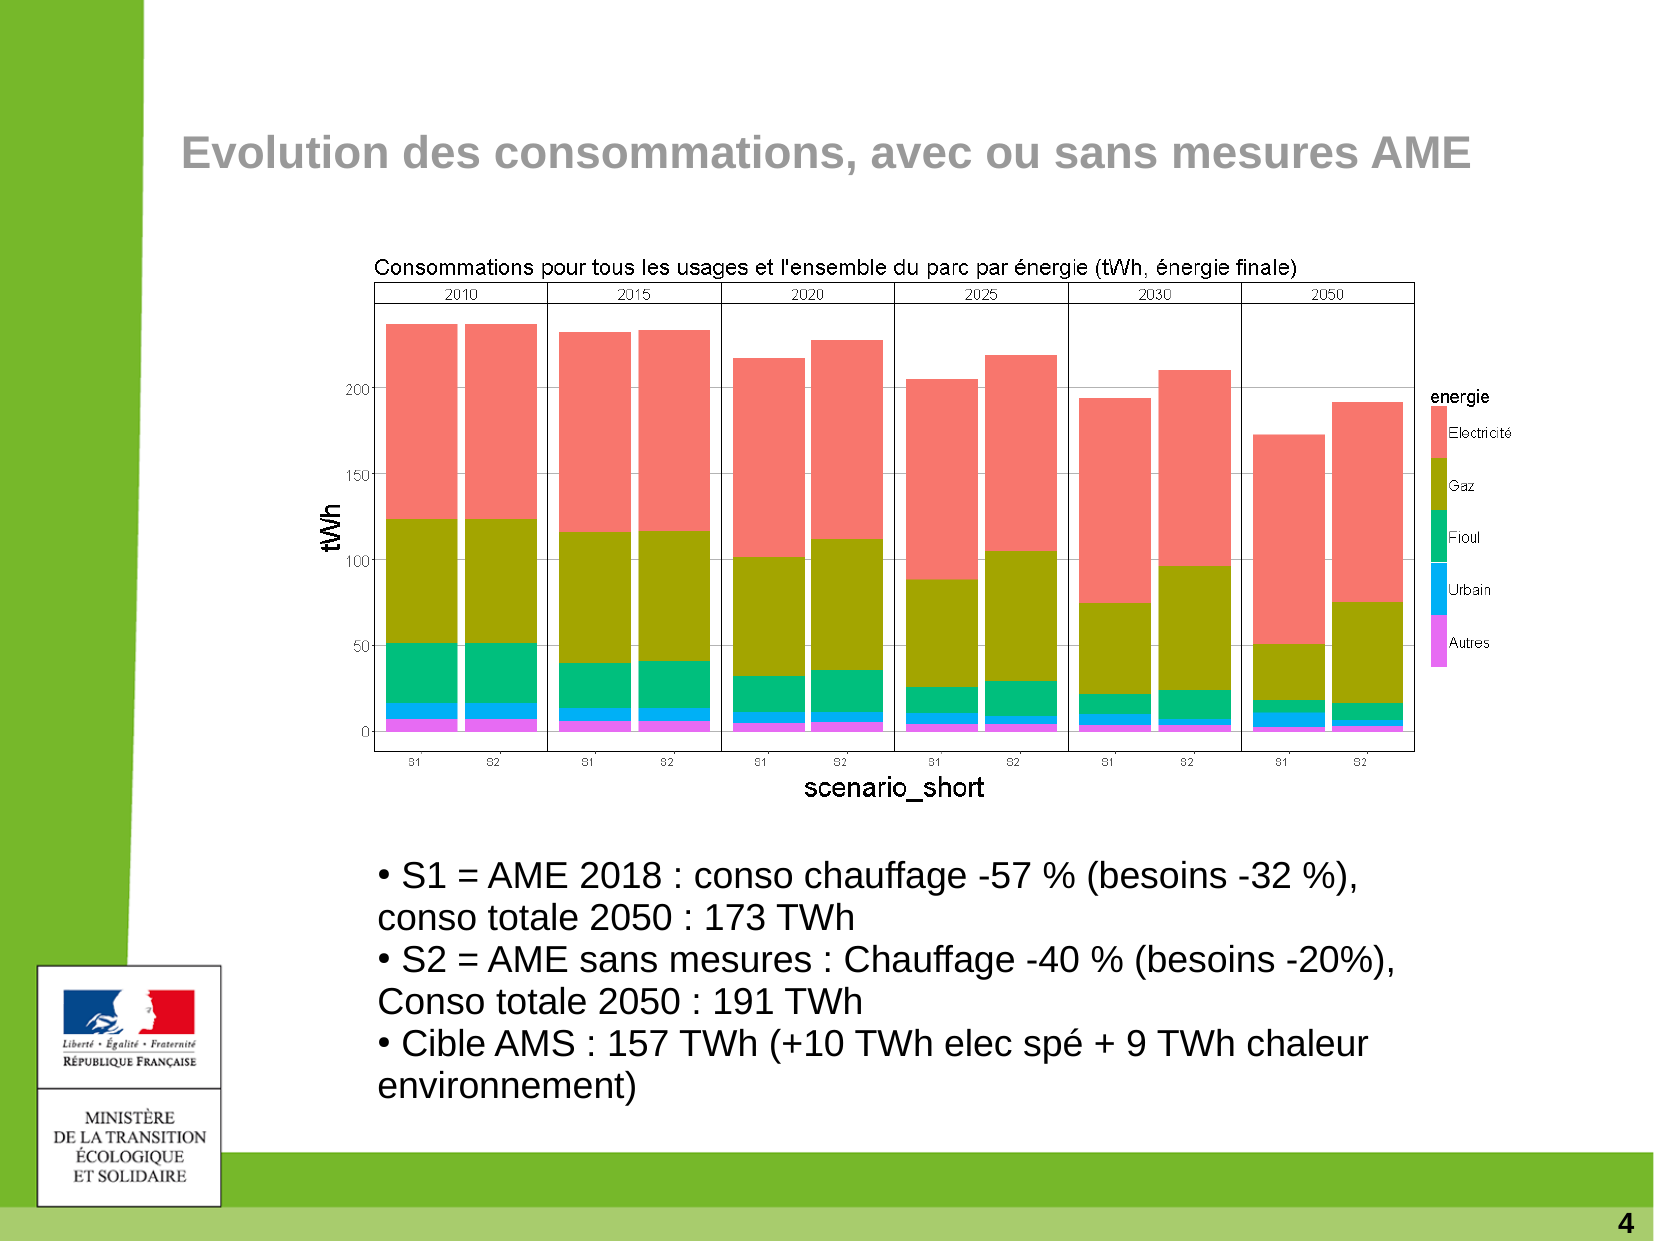

# Evolution des consommations, avec ou sans mesures AME
 S1 = AME 2018 : conso chauffage -57 % (besoins -32 %), conso totale 2050 : 173 TWh
 S2 = AME sans mesures : Chauffage -40 % (besoins -20%), Conso totale 2050 : 191 TWh
 Cible AMS : 157 TWh (+10 TWh elec spé + 9 TWh chaleur environnement)